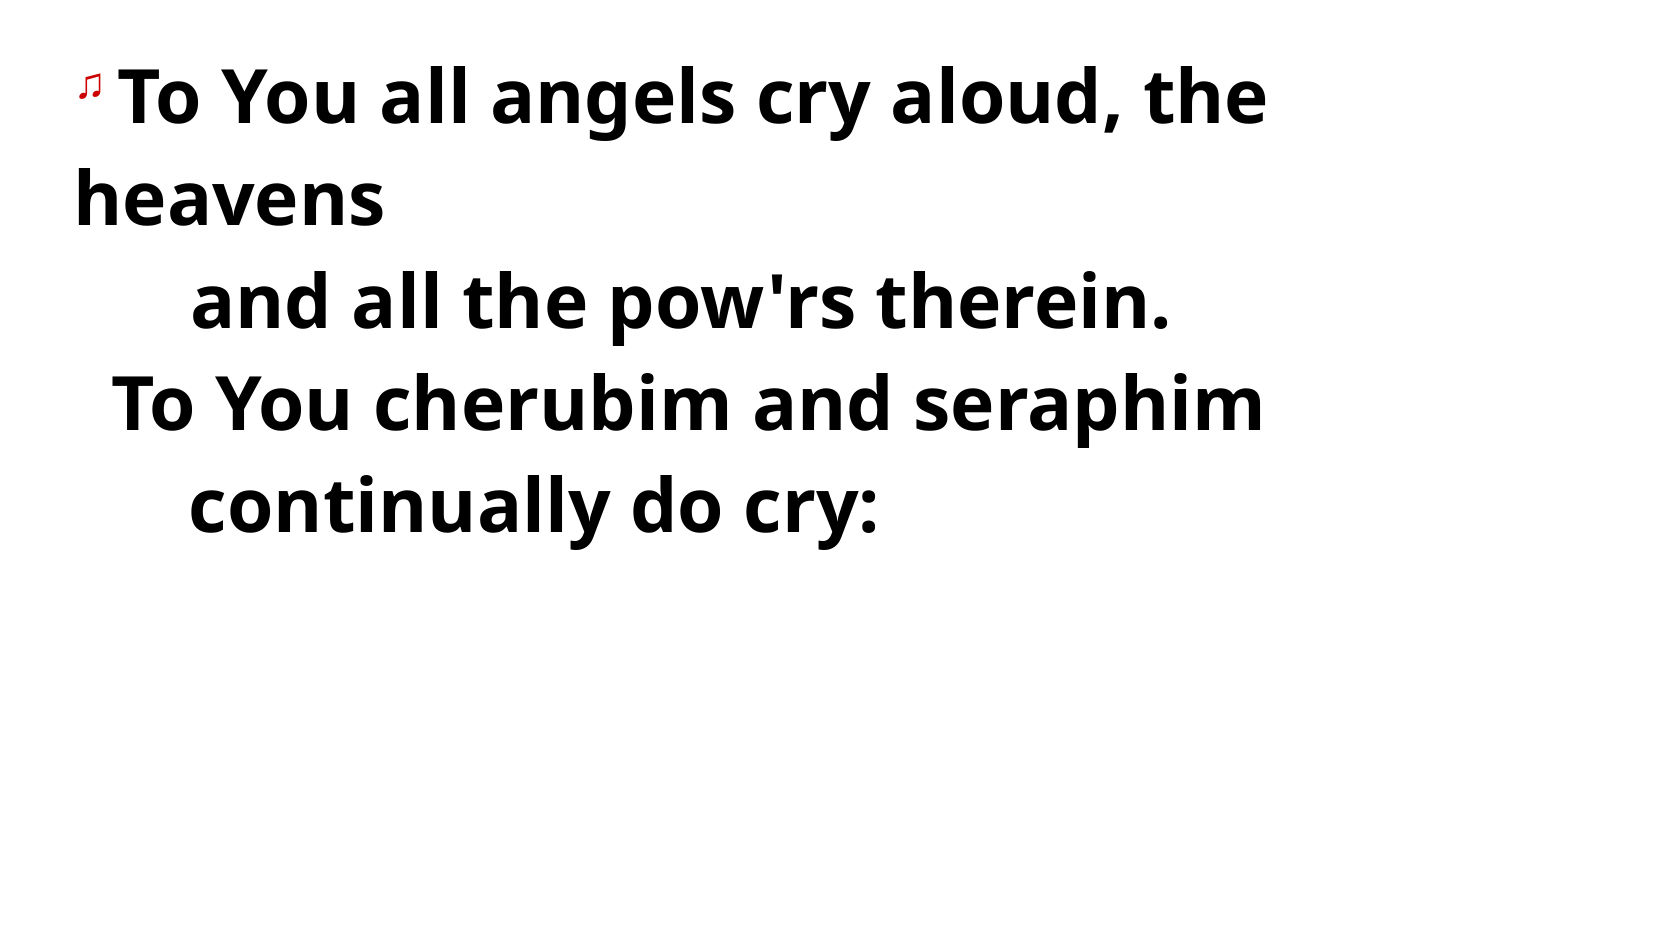

♫ To You all angels cry aloud, the heavens
 and all the pow'rs therein.
To You cherubim and seraphim
 continually do cry: